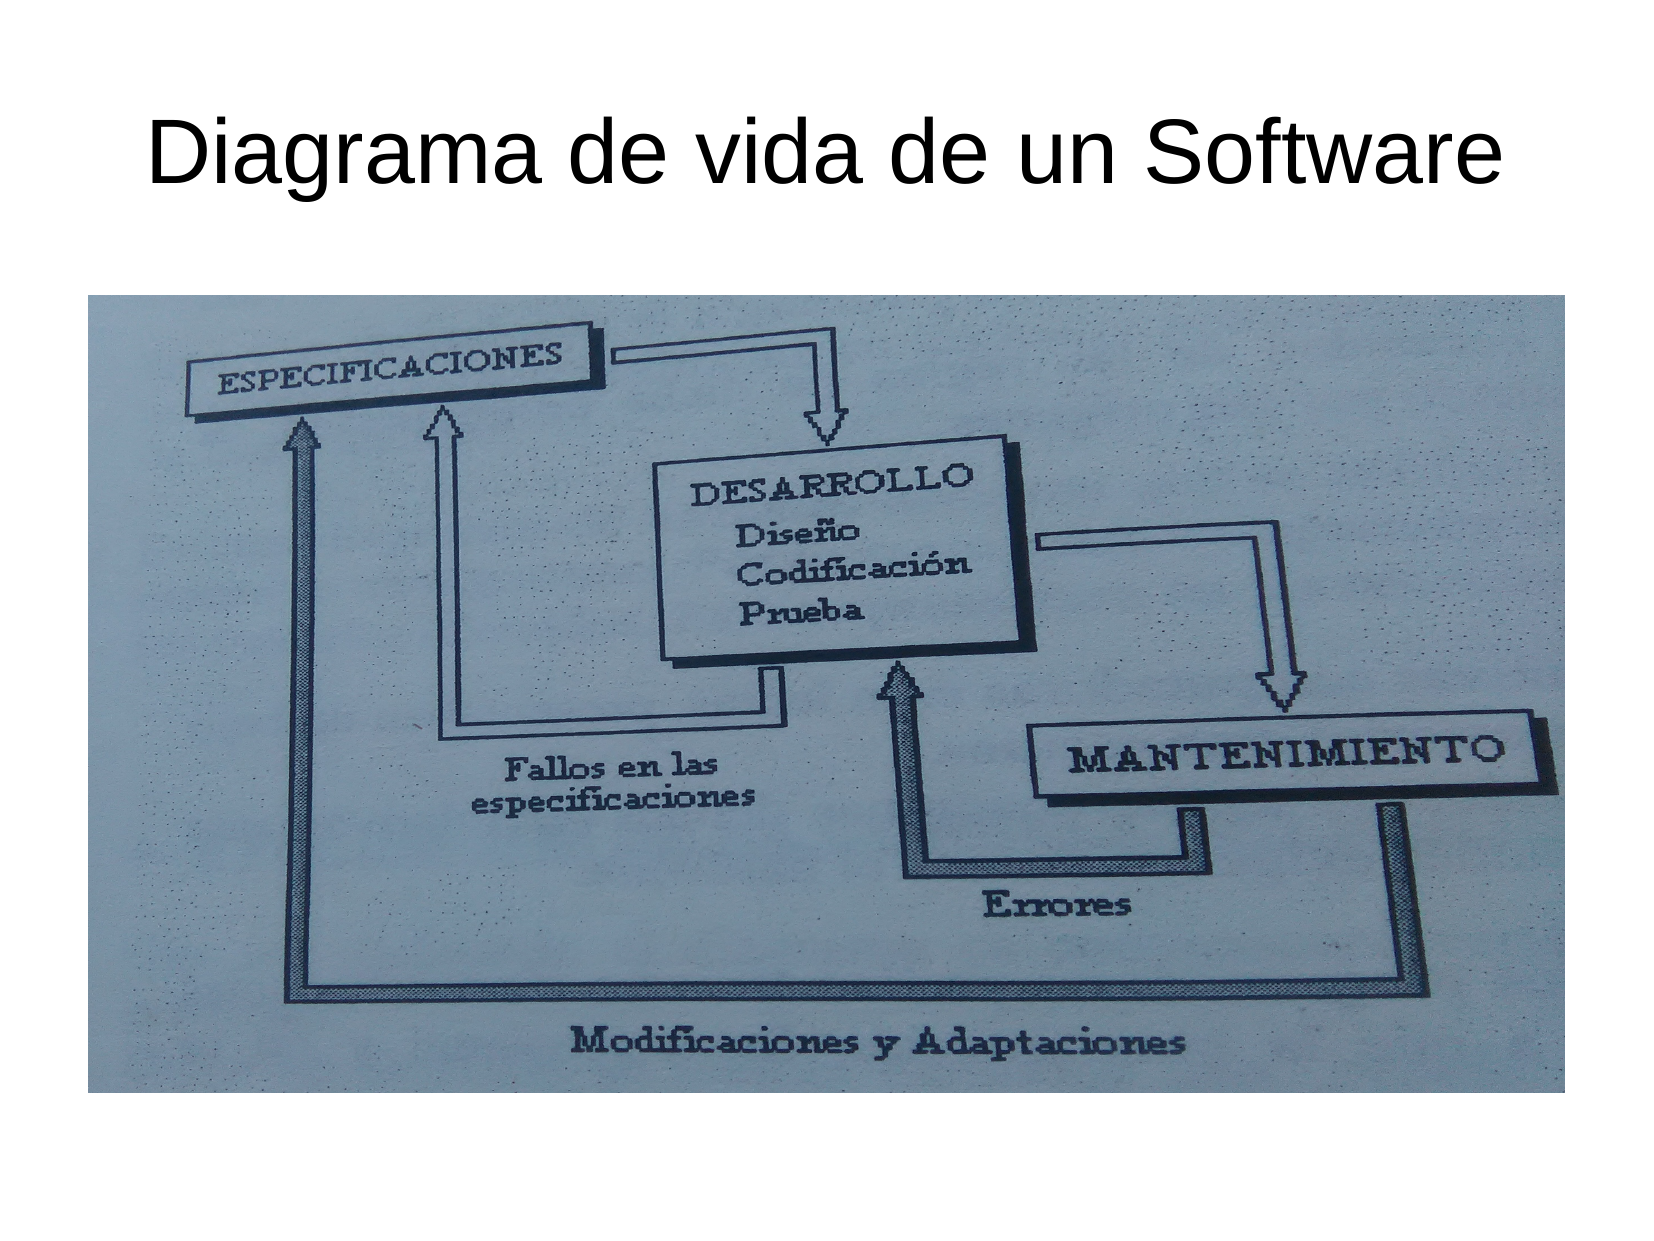

# Diagrama de vida de un Software